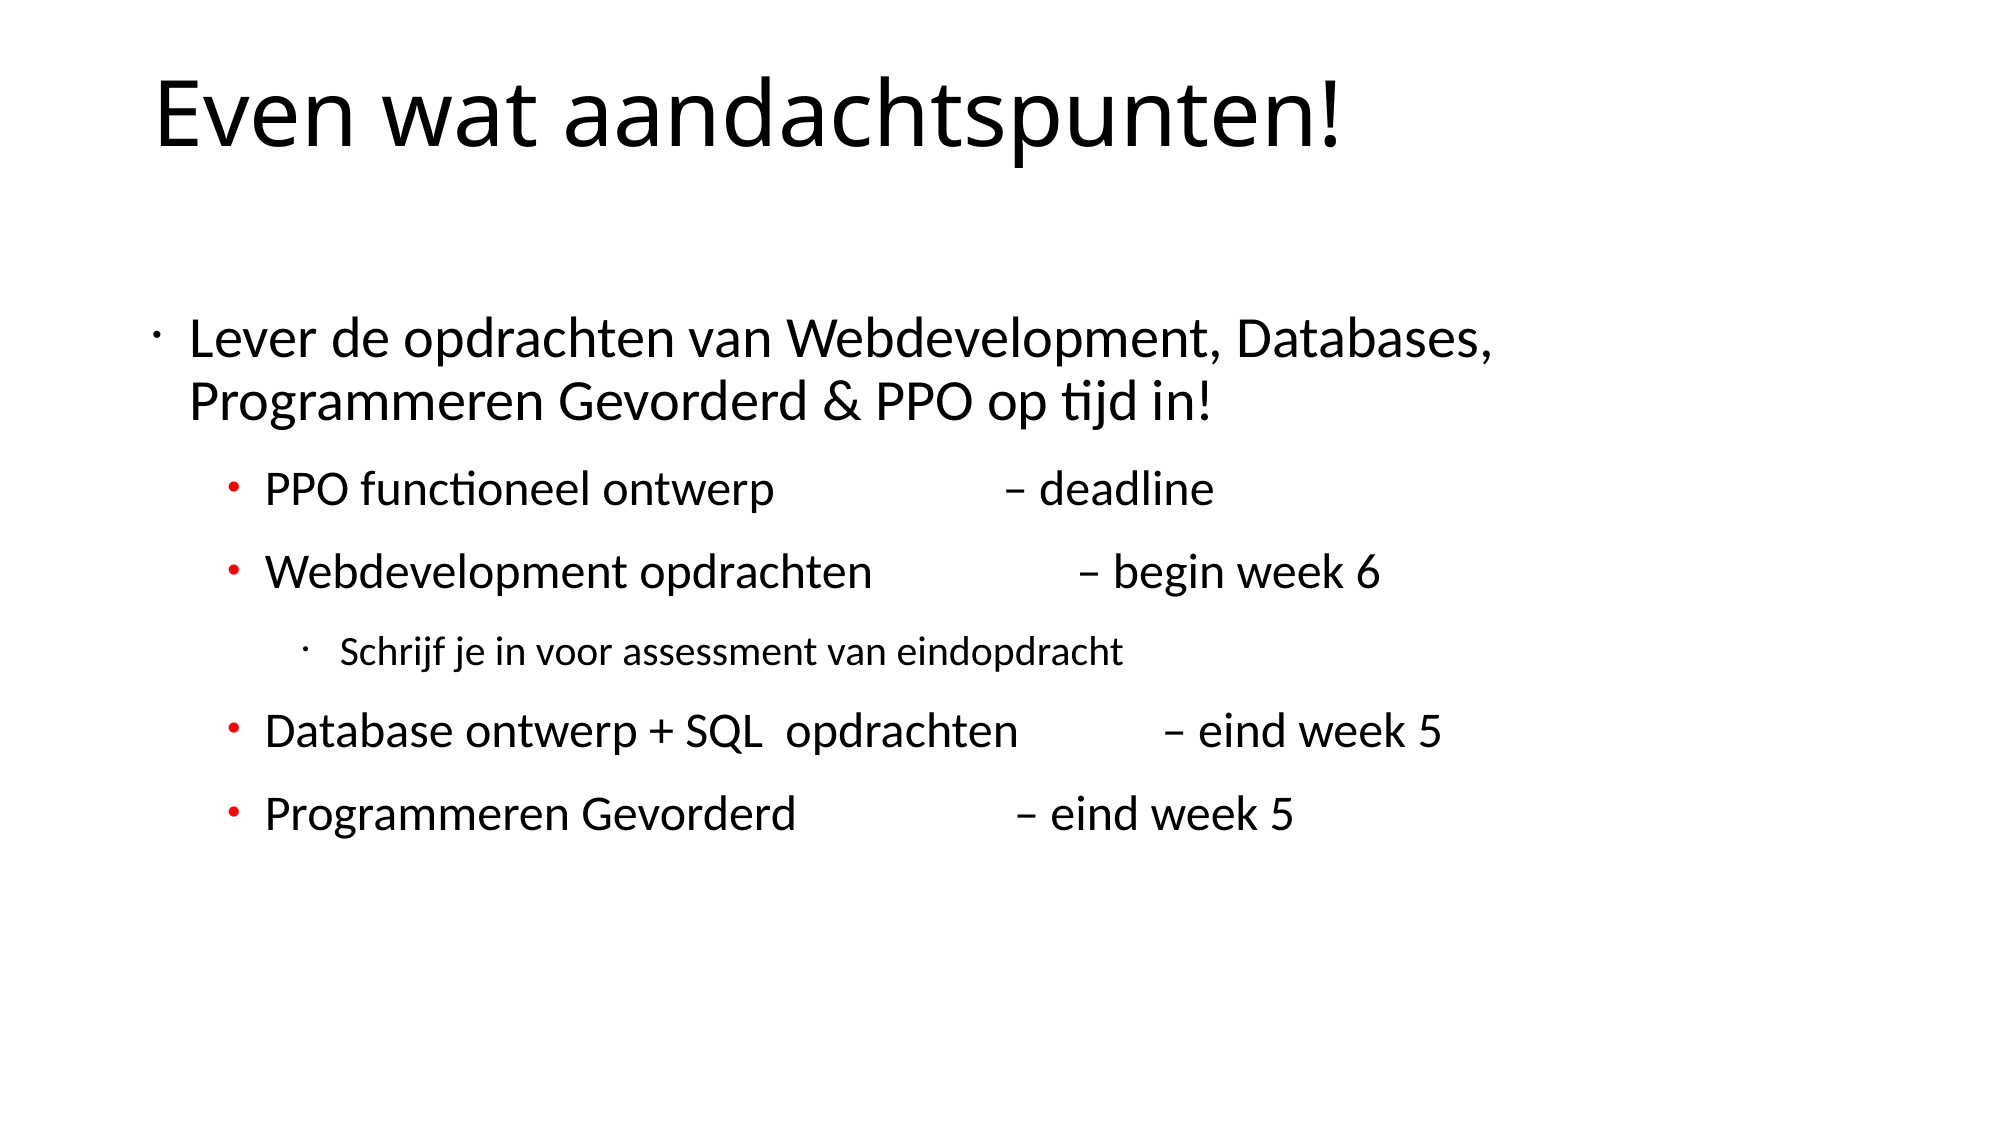

# Even wat aandachtspunten!
Lever de opdrachten van Webdevelopment, Databases, Programmeren Gevorderd & PPO op tijd in!
PPO functioneel ontwerp 			– deadline
Webdevelopment opdrachten 			– begin week 6
Schrijf je in voor assessment van eindopdracht
Database ontwerp + SQL opdrachten		 – eind week 5
Programmeren Gevorderd			 – eind week 5